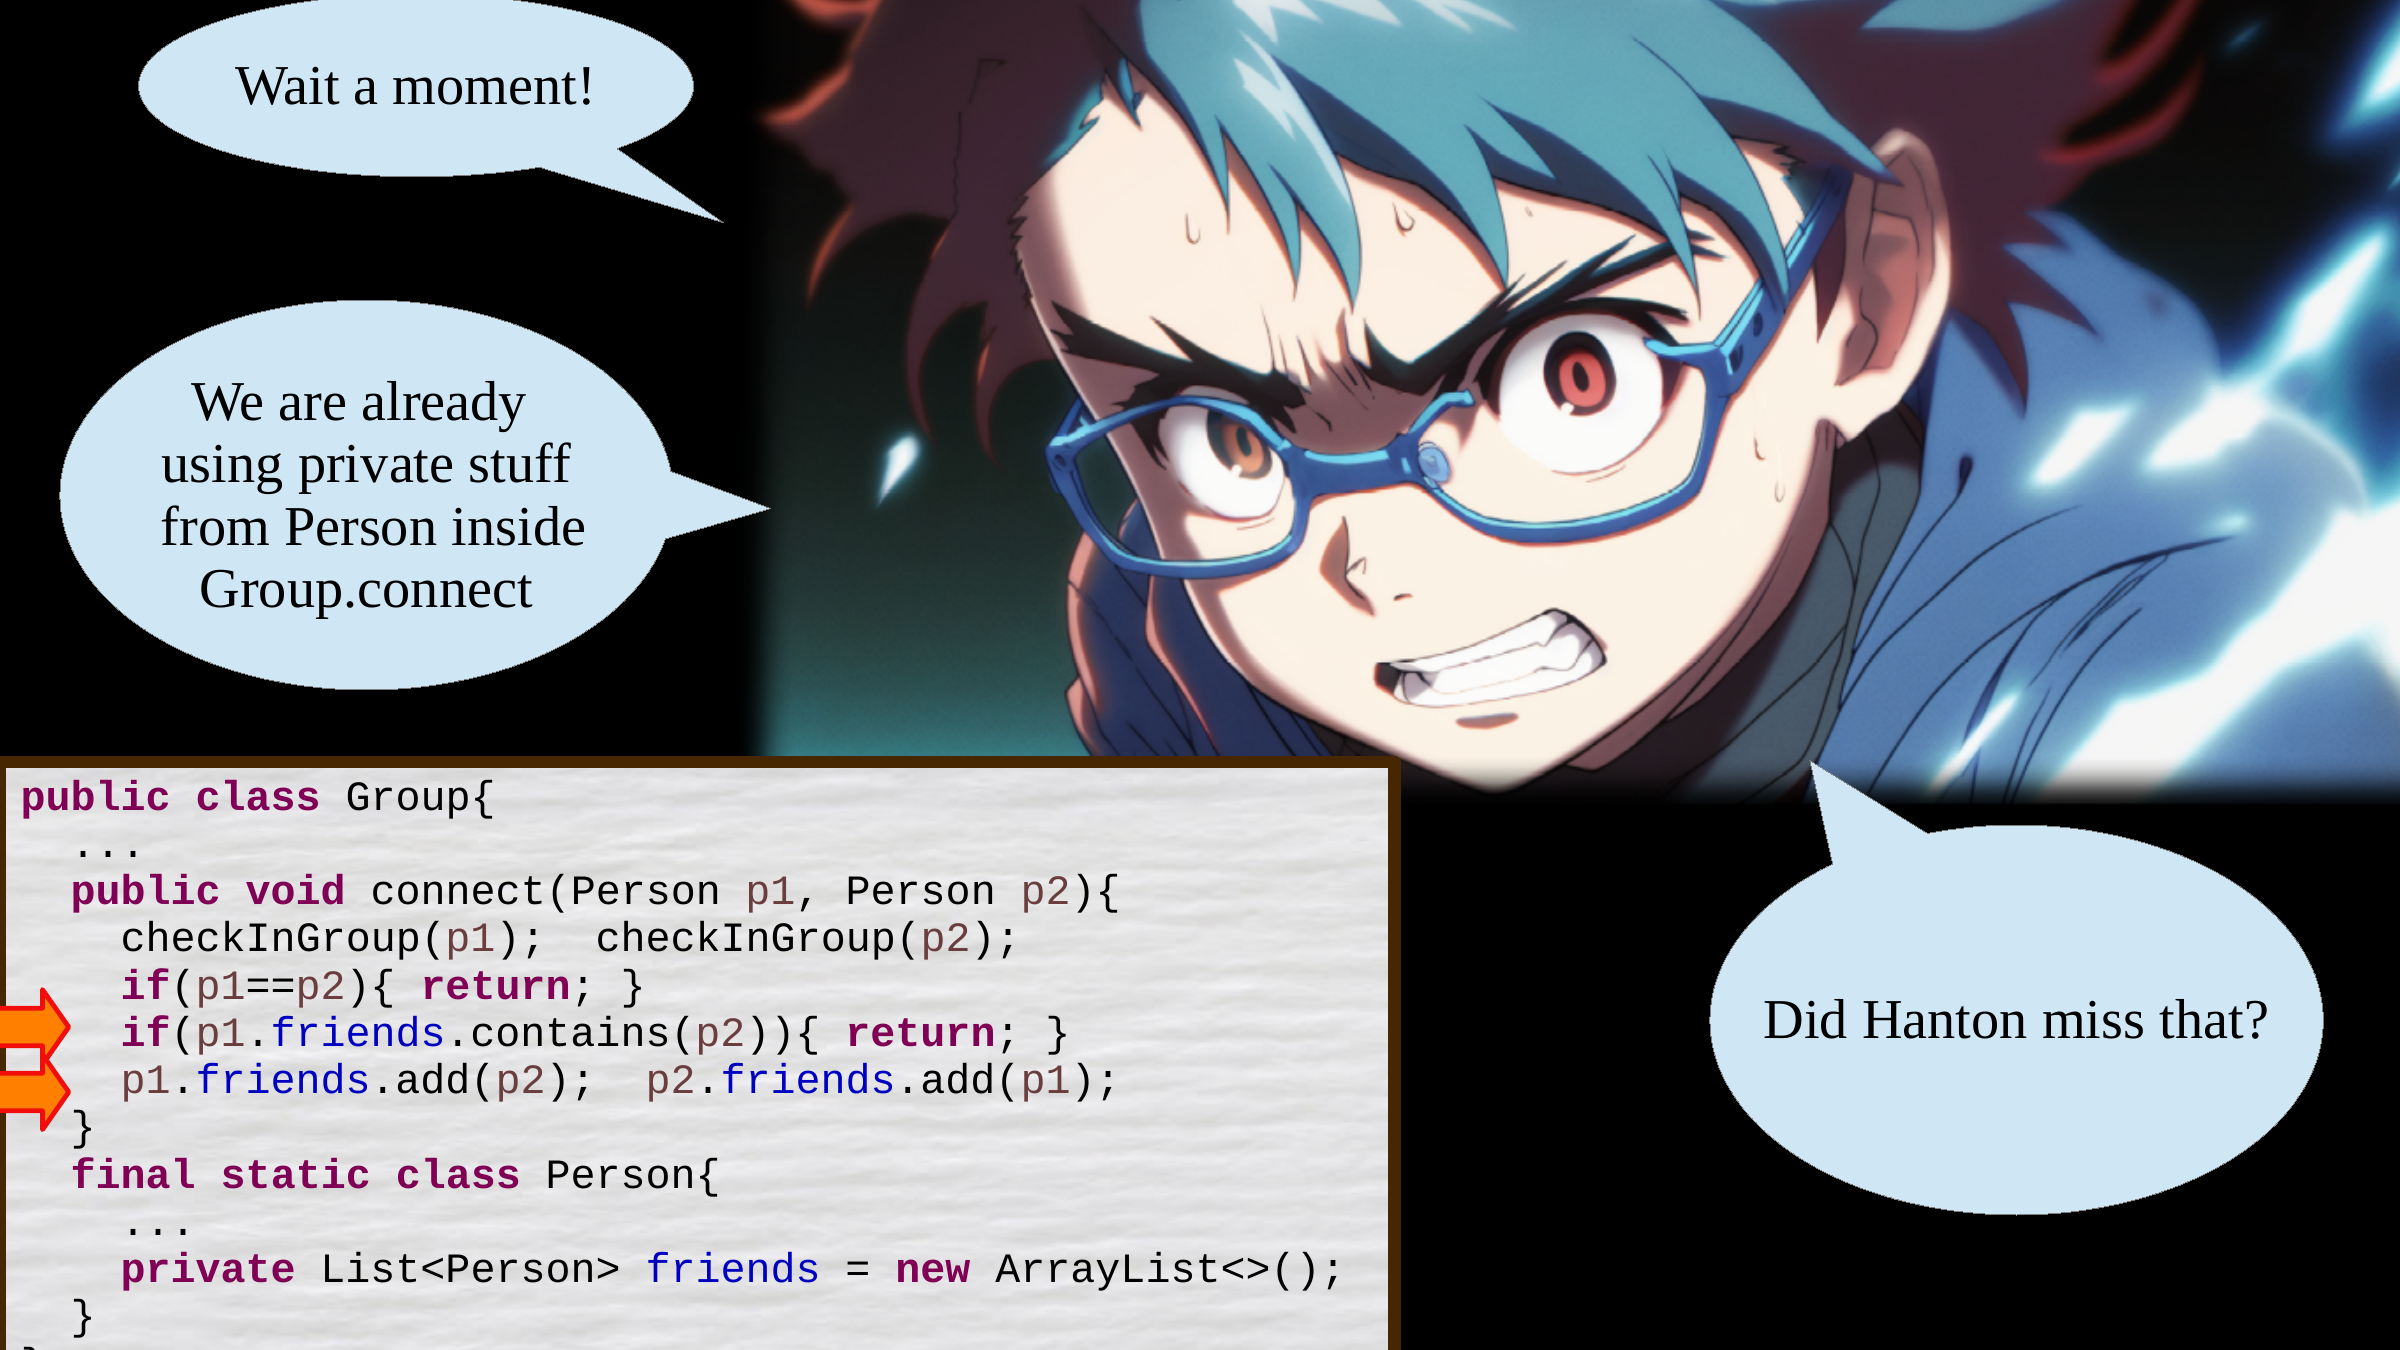

Wait a moment!
We are already
using private stuff
 from Person inside
Group.connect
public class Group{
 ...
 public void connect(Person p1, Person p2){
 checkInGroup(p1); checkInGroup(p2);
 if(p1==p2){ return; }
 if(p1.friends.contains(p2)){ return; }
 p1.friends.add(p2); p2.friends.add(p1);
 }
 final static class Person{
 ...
 private List<Person> friends = new ArrayList<>();
 }
}
Did Hanton miss that?